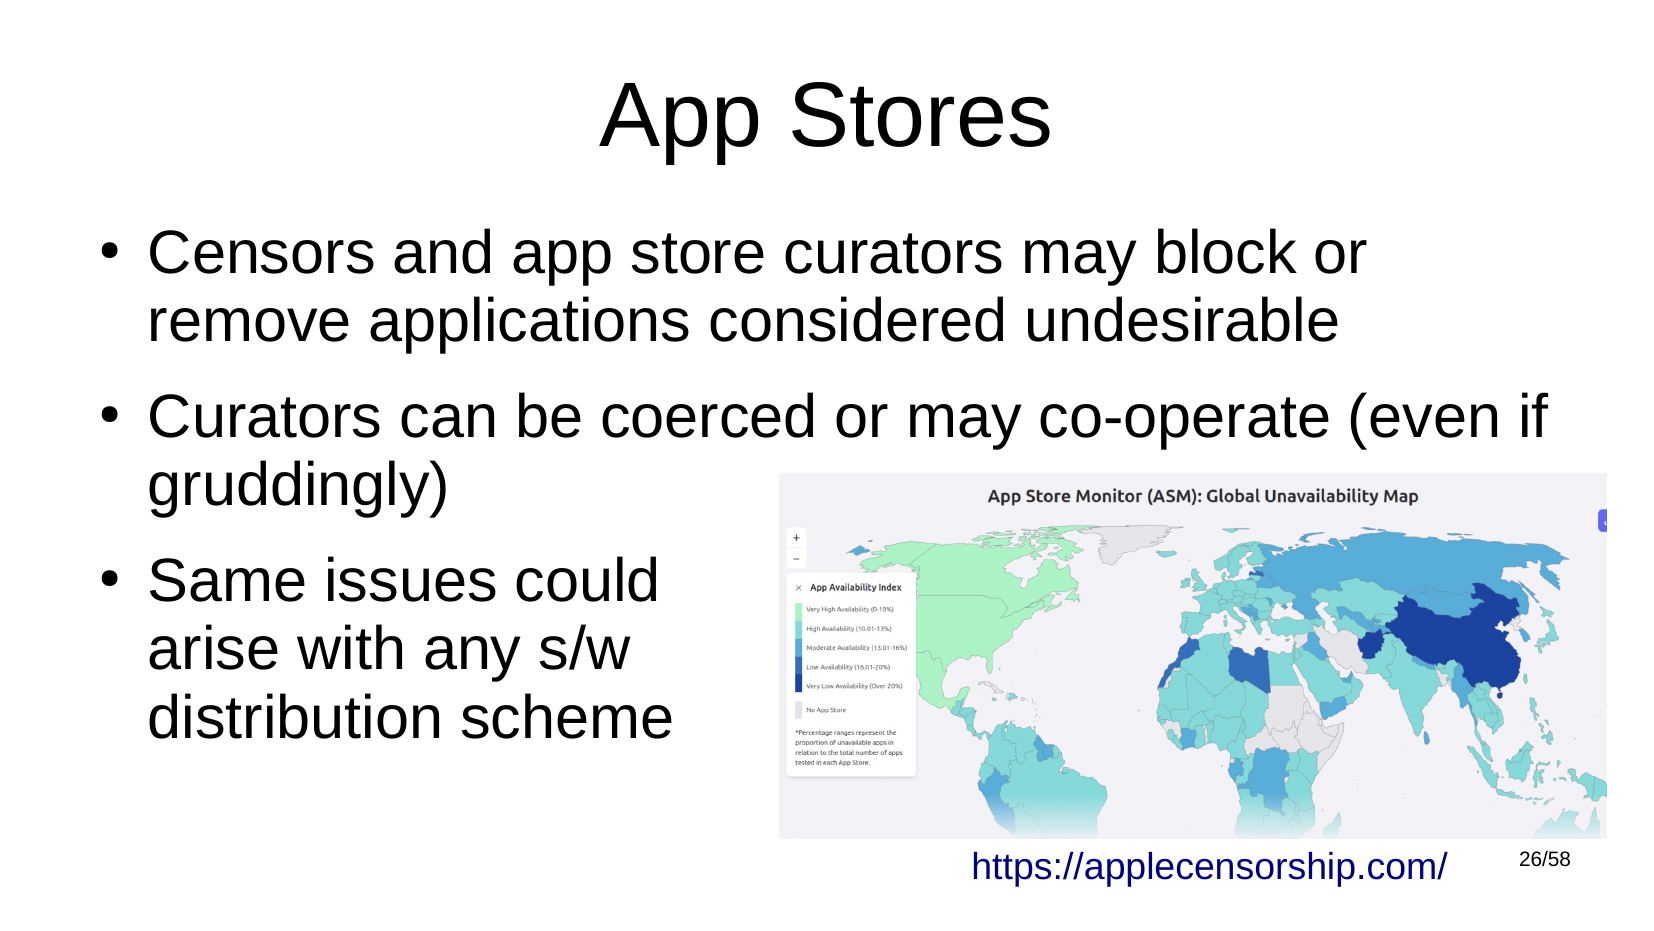

# App Stores
Censors and app store curators may block or remove applications considered undesirable
Curators can be coerced or may co-operate (even if gruddingly)
Same issues could
arise with any s/w
distribution scheme
https://applecensorship.com/
26